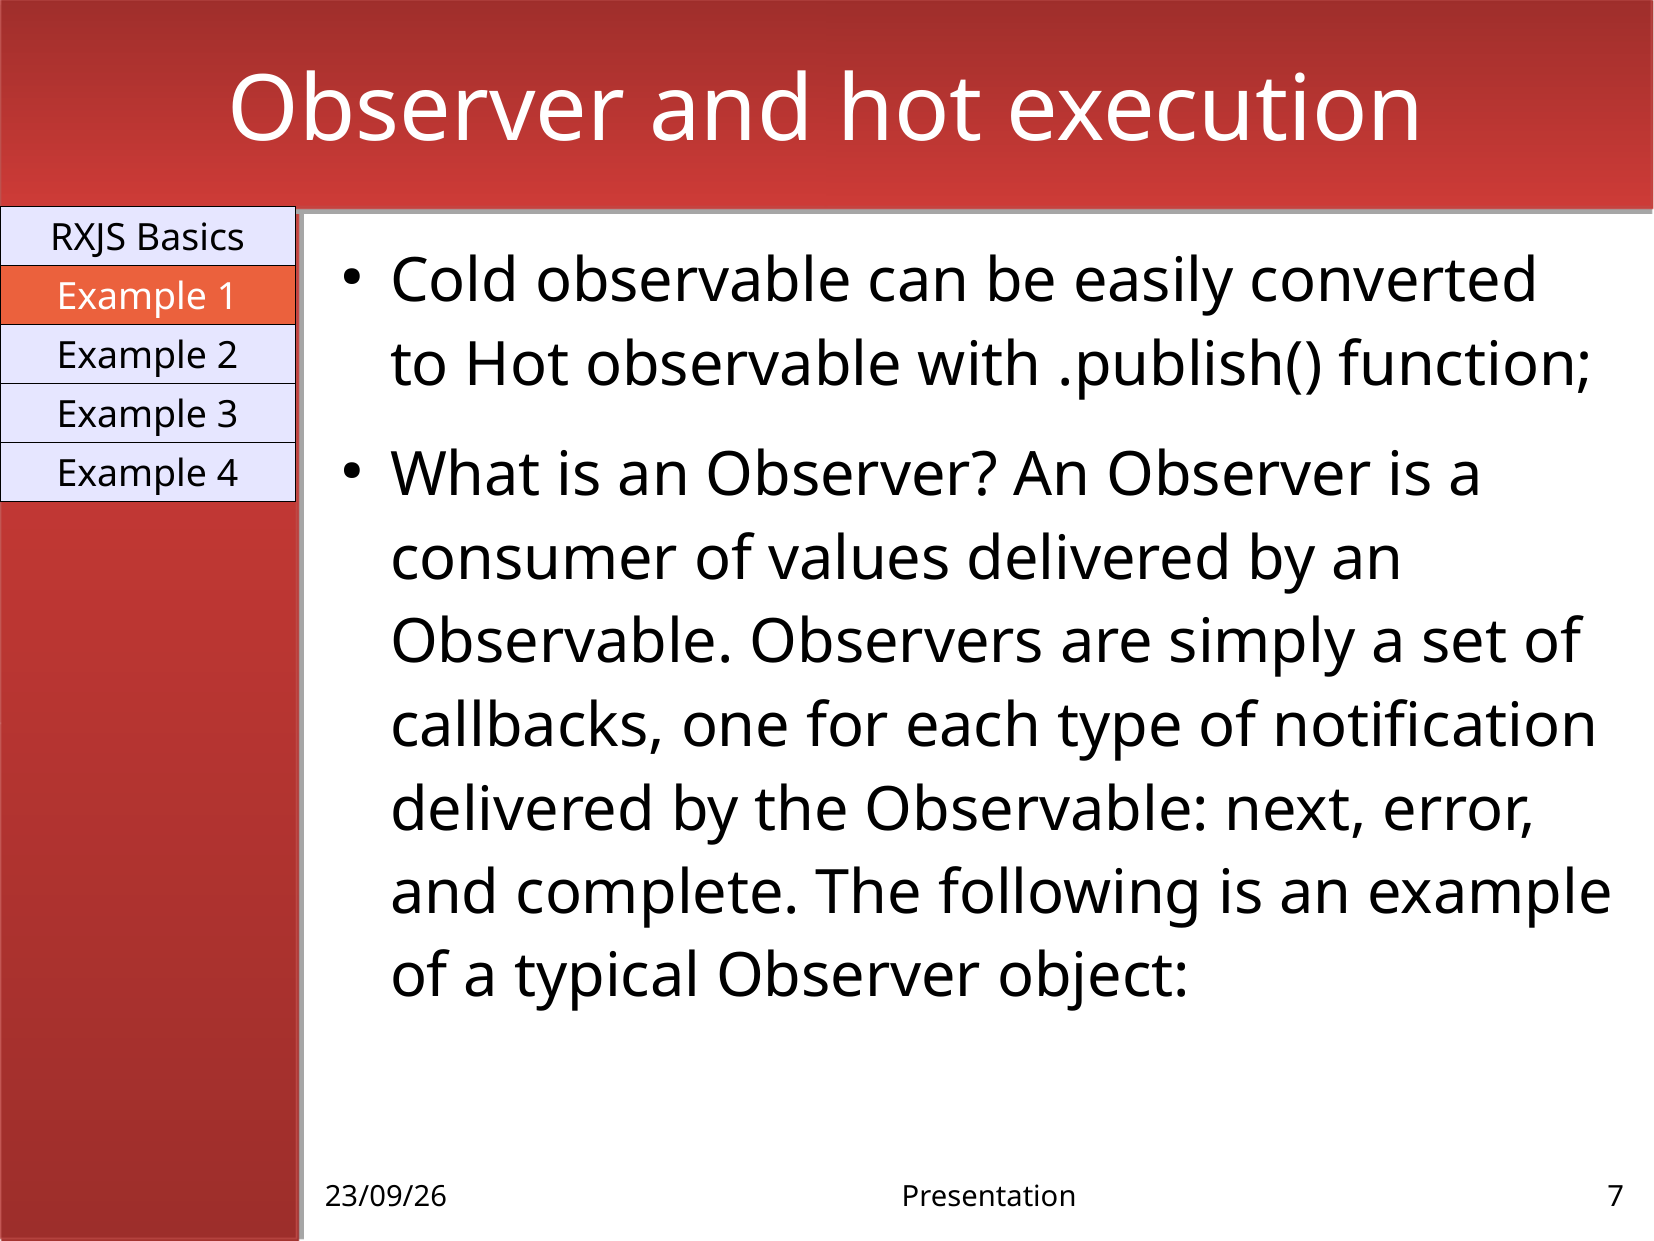

# Observer and hot execution
RXJS Basics
Cold observable can be easily converted to Hot observable with .publish() function;
What is an Observer? An Observer is a consumer of values delivered by an Observable. Observers are simply a set of callbacks, one for each type of notification delivered by the Observable: next, error, and complete. The following is an example of a typical Observer object:
Example 1
Example 2
Example 3
Example 4
Presentation
7